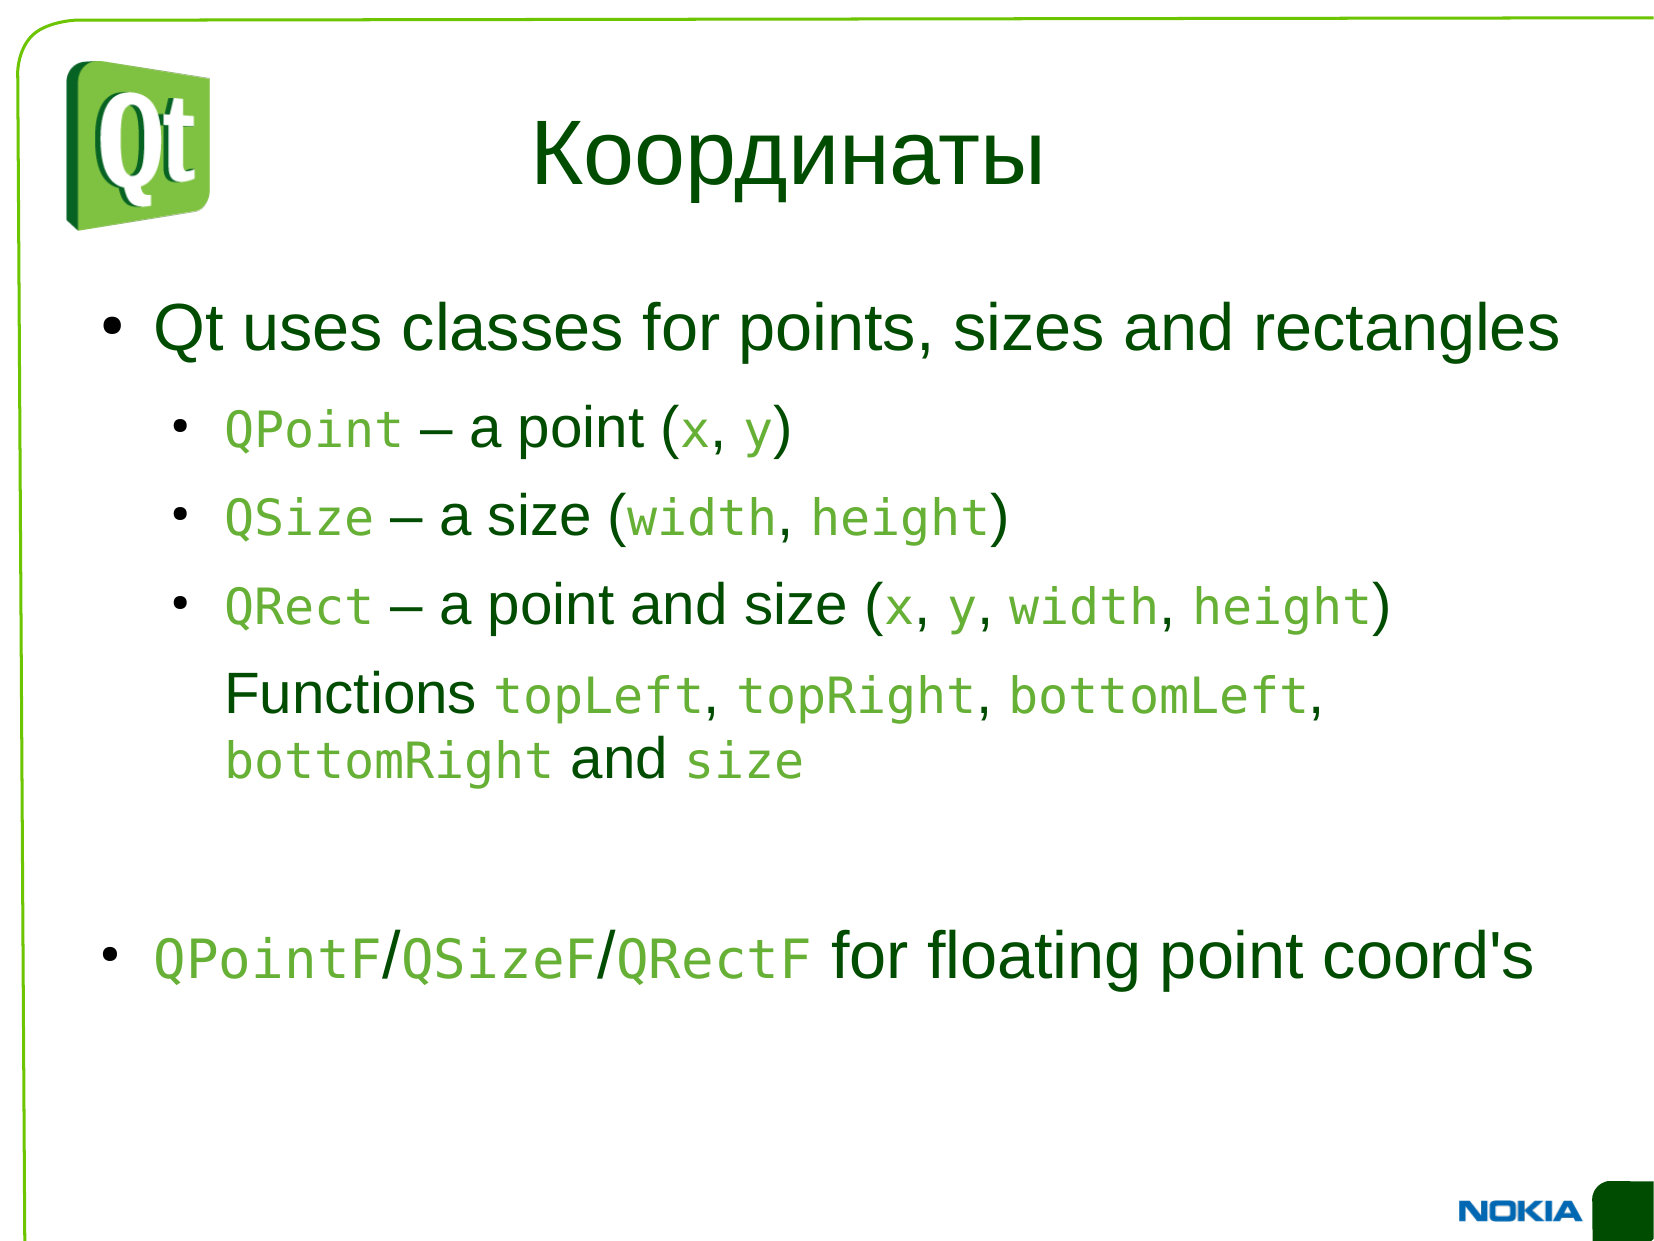

# Координаты
Qt uses classes for points, sizes and rectangles
QPoint – a point (x, y)
QSize – a size (width, height)
QRect – a point and size (x, y, width, height)
Functions topLeft, topRight, bottomLeft, bottomRight and size
QPointF/QSizeF/QRectF for floating point coord's